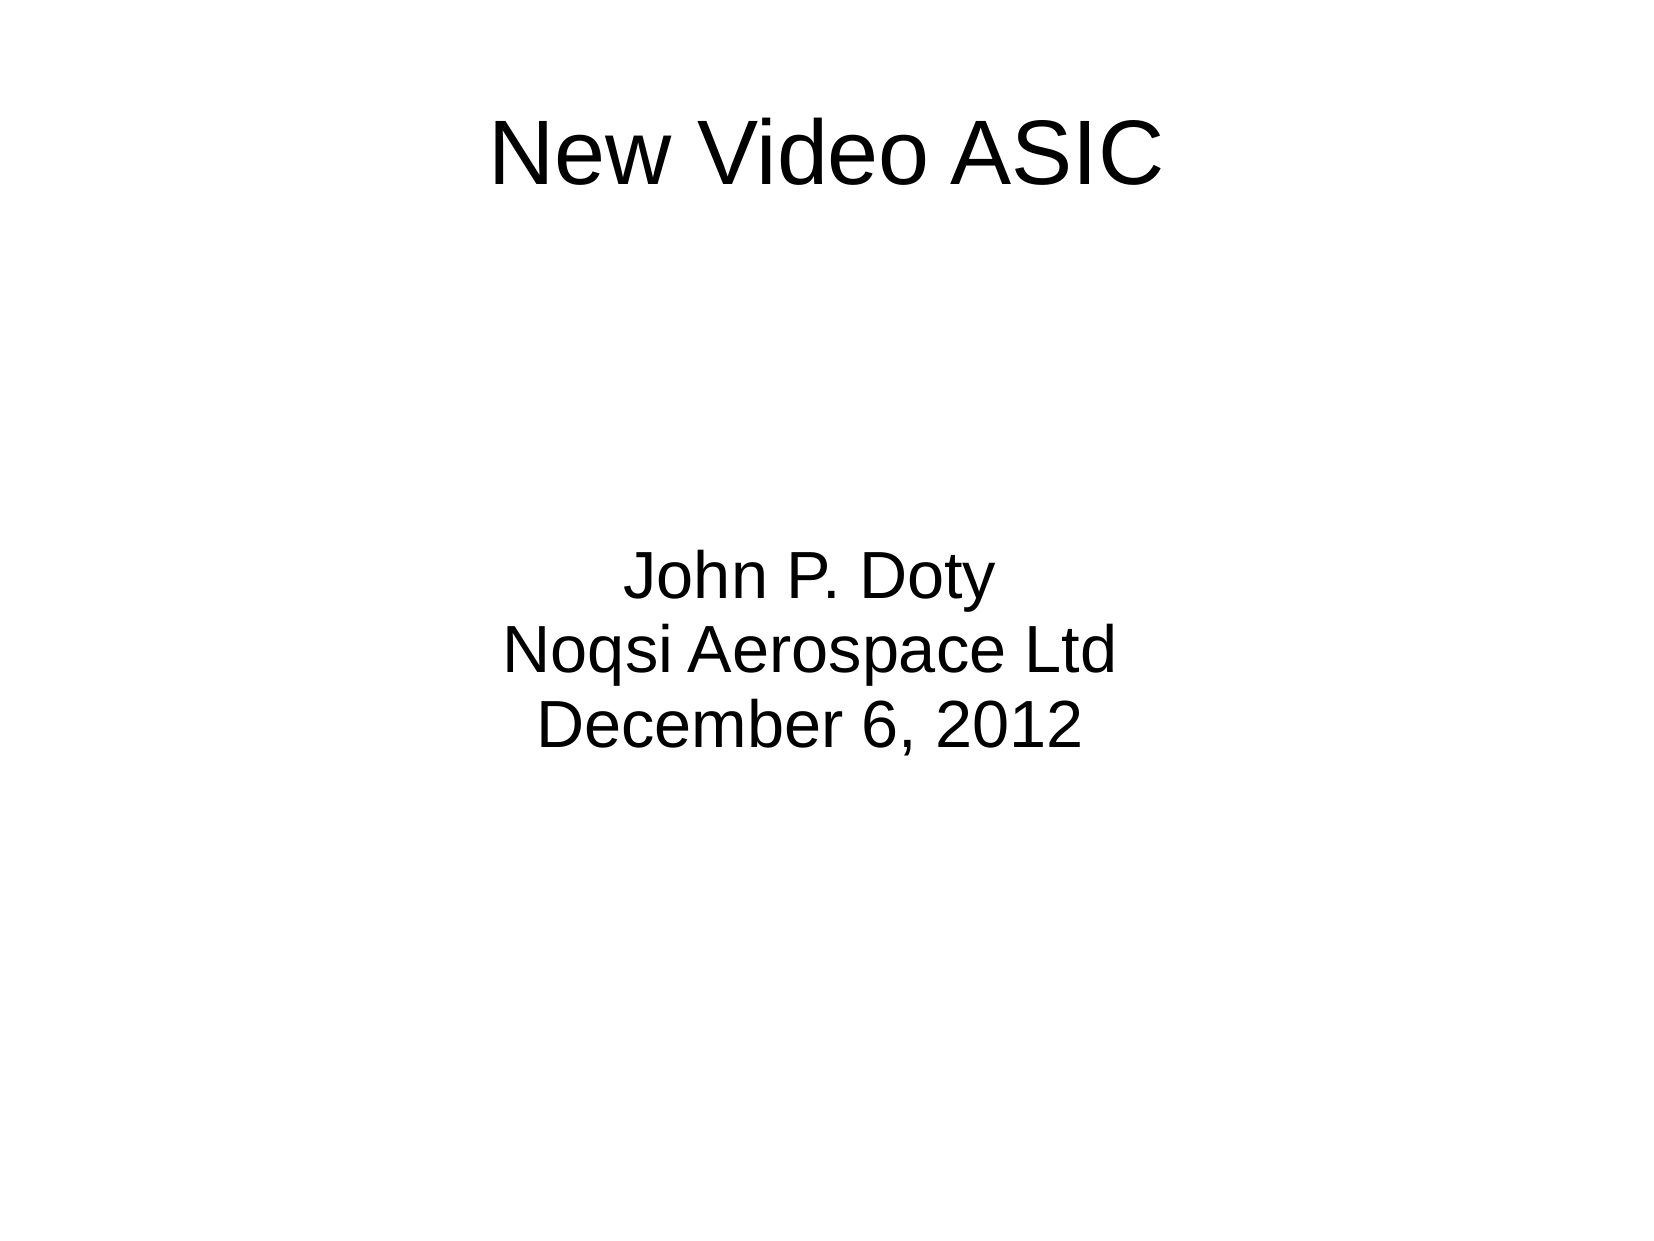

# New Video ASIC
John P. Doty
Noqsi Aerospace Ltd
December 6, 2012